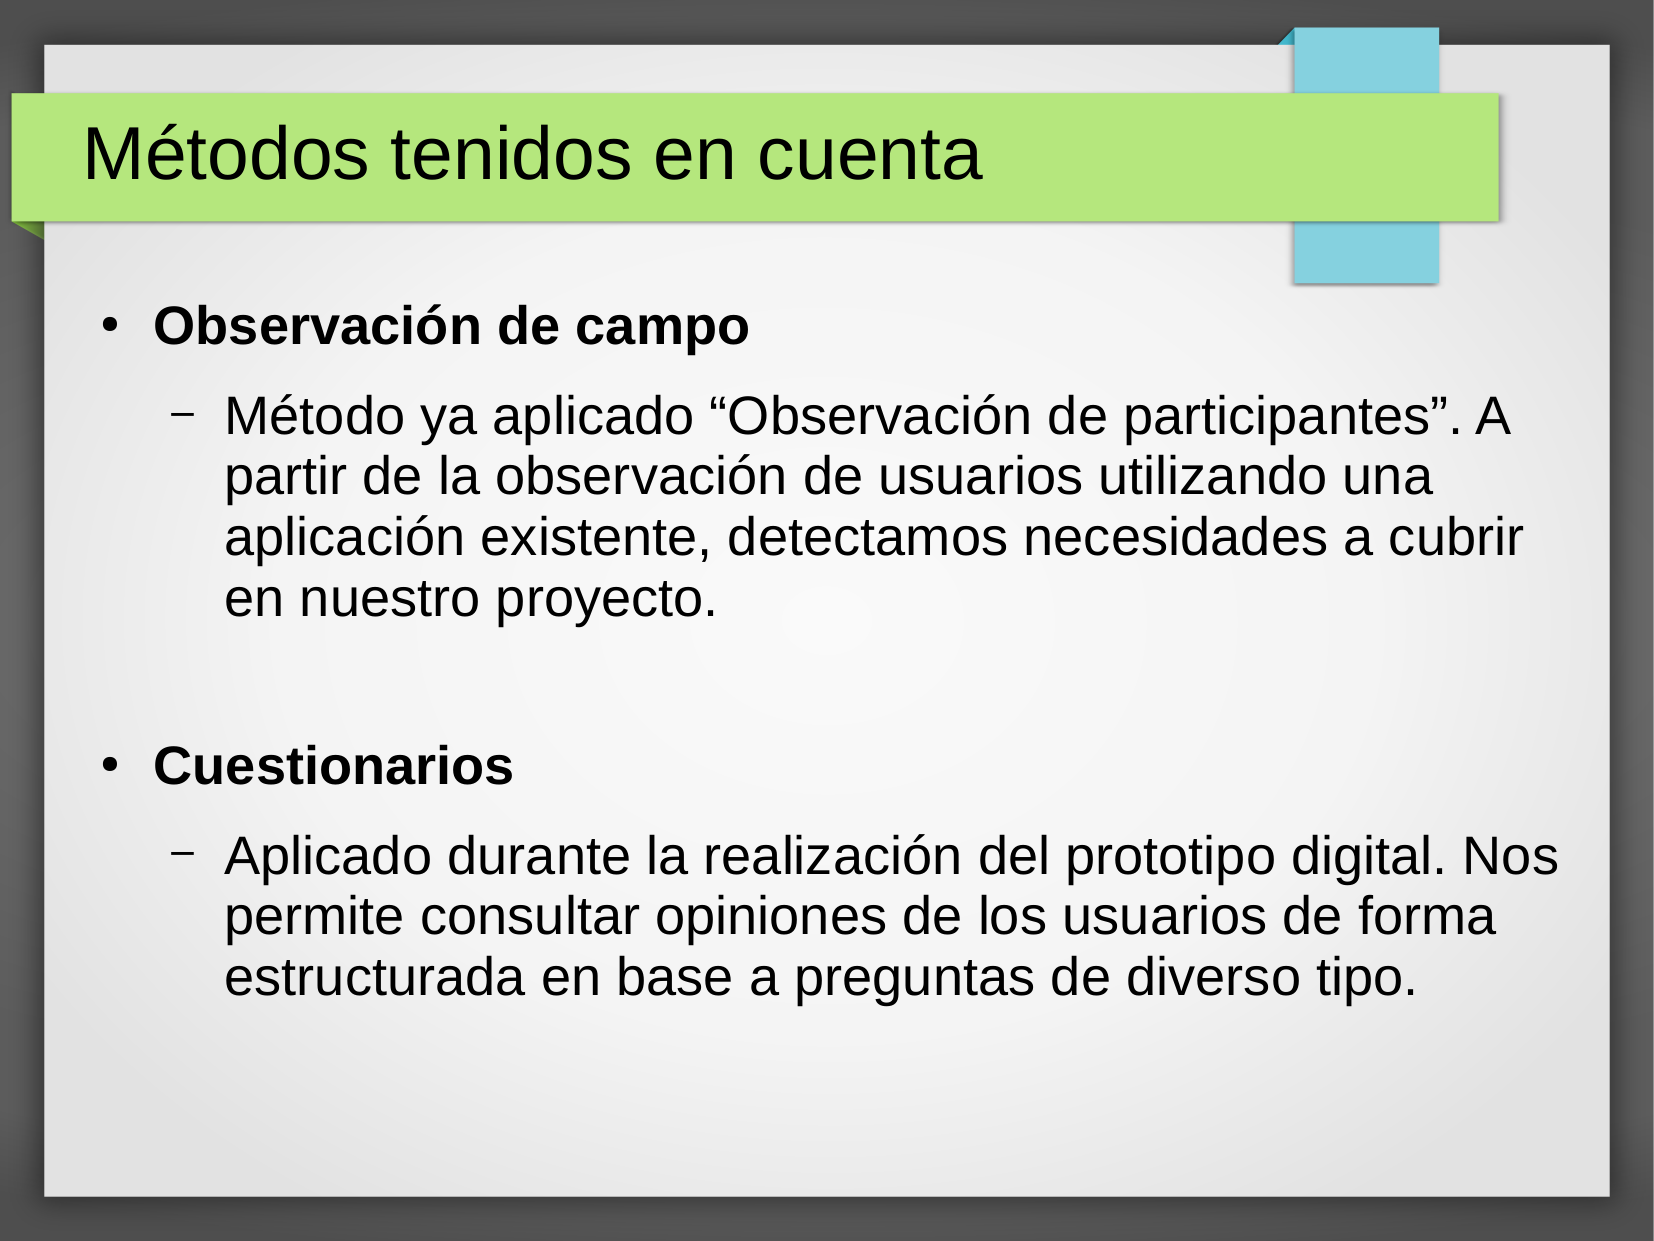

# Métodos tenidos en cuenta
Observación de campo
Método ya aplicado “Observación de participantes”. A partir de la observación de usuarios utilizando una aplicación existente, detectamos necesidades a cubrir en nuestro proyecto.
Cuestionarios
Aplicado durante la realización del prototipo digital. Nos permite consultar opiniones de los usuarios de forma estructurada en base a preguntas de diverso tipo.